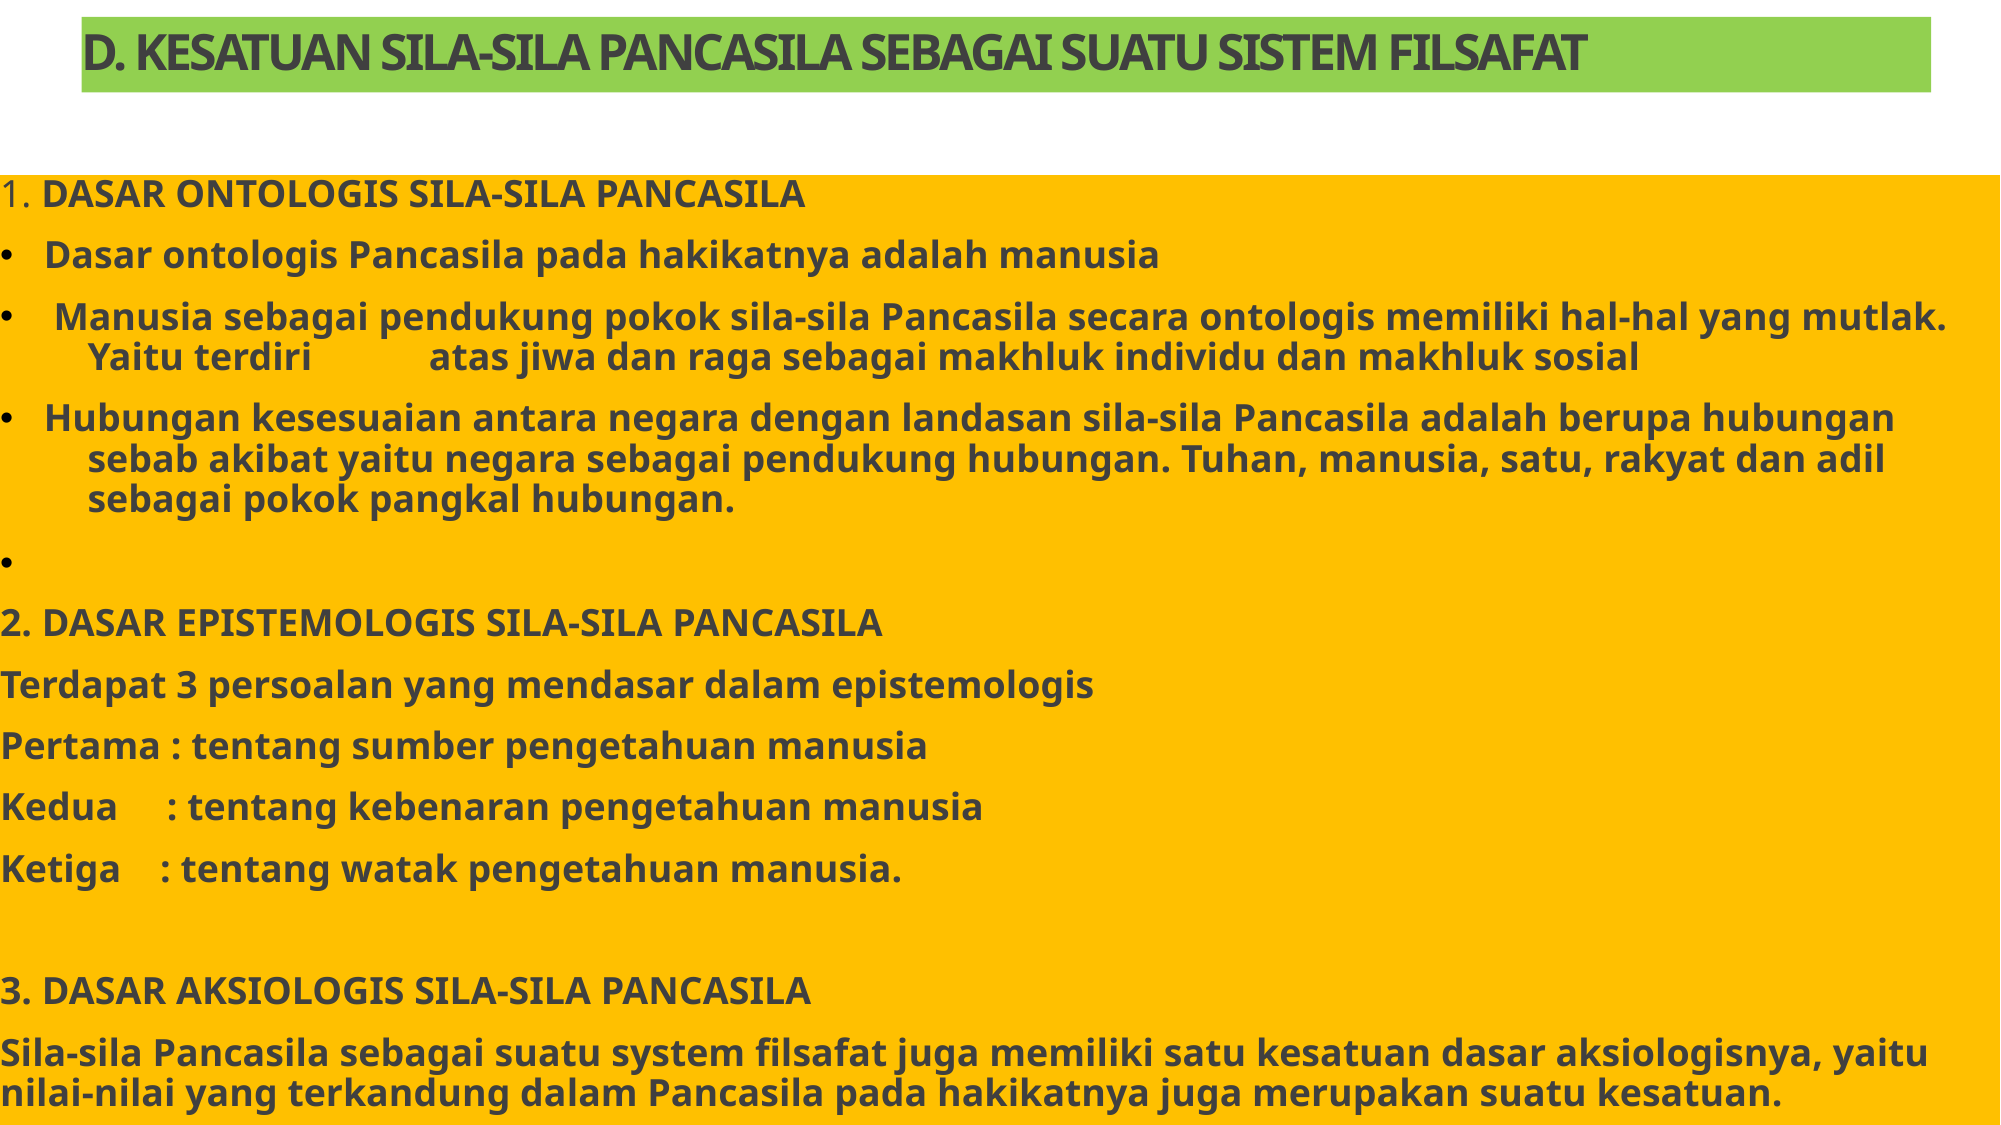

# D. KESATUAN SILA-SILA PANCASILA SEBAGAI SUATU SISTEM FILSAFAT
1. DASAR ONTOLOGIS SILA-SILA PANCASILA
Dasar ontologis Pancasila pada hakikatnya adalah manusia
 Manusia sebagai pendukung pokok sila-sila Pancasila secara ontologis memiliki hal-hal yang mutlak. Yaitu terdiri atas jiwa dan raga sebagai makhluk individu dan makhluk sosial
Hubungan kesesuaian antara negara dengan landasan sila-sila Pancasila adalah berupa hubungan sebab akibat yaitu negara sebagai pendukung hubungan. Tuhan, manusia, satu, rakyat dan adil sebagai pokok pangkal hubungan.
2. DASAR EPISTEMOLOGIS SILA-SILA PANCASILA
Terdapat 3 persoalan yang mendasar dalam epistemologis
Pertama : tentang sumber pengetahuan manusia
Kedua : tentang kebenaran pengetahuan manusia
Ketiga : tentang watak pengetahuan manusia.
3. DASAR AKSIOLOGIS SILA-SILA PANCASILA
Sila-sila Pancasila sebagai suatu system filsafat juga memiliki satu kesatuan dasar aksiologisnya, yaitu nilai-nilai yang terkandung dalam Pancasila pada hakikatnya juga merupakan suatu kesatuan.